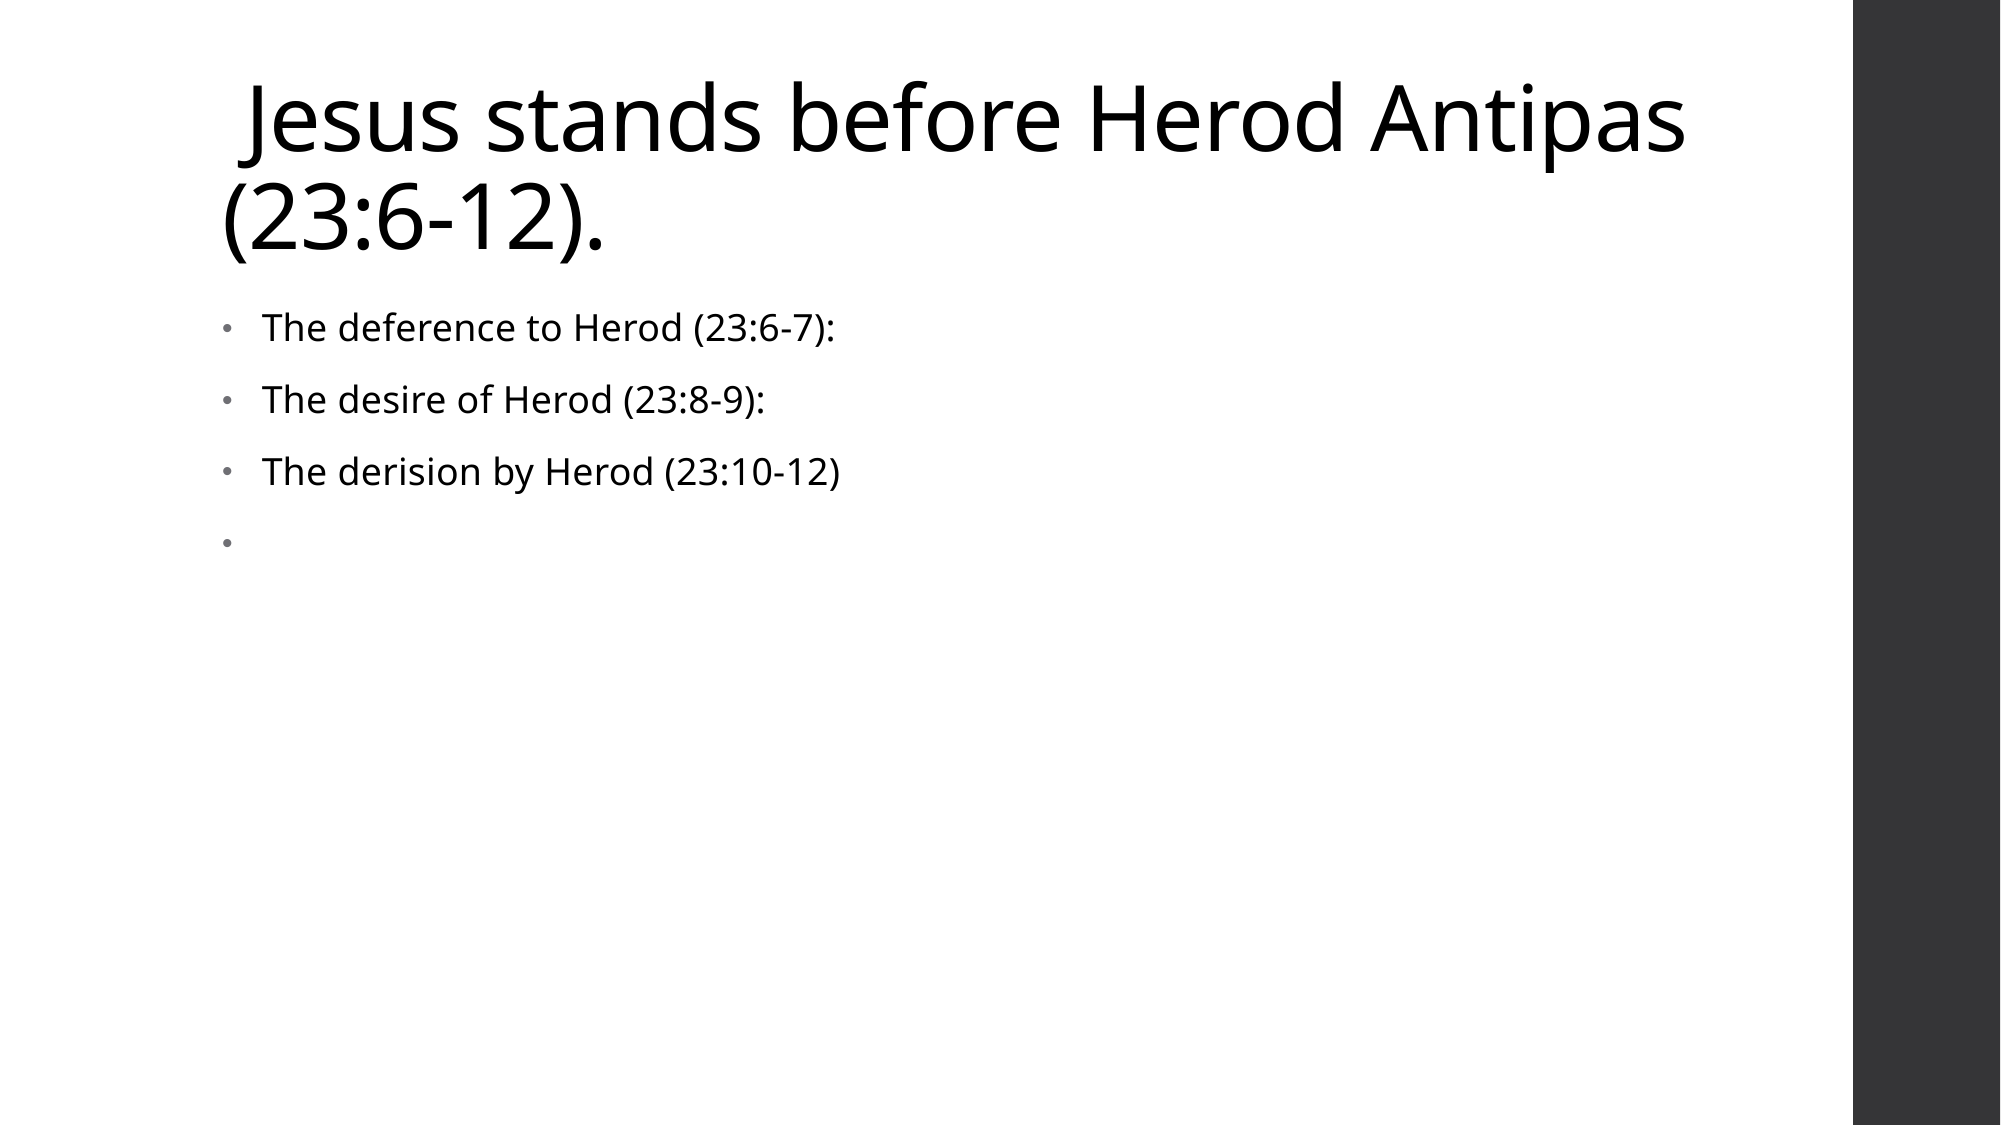

# Jesus stands before Herod Antipas (23:6-12).
 The deference to Herod (23:6-7):
 The desire of Herod (23:8-9):
 The derision by Herod (23:10-12)